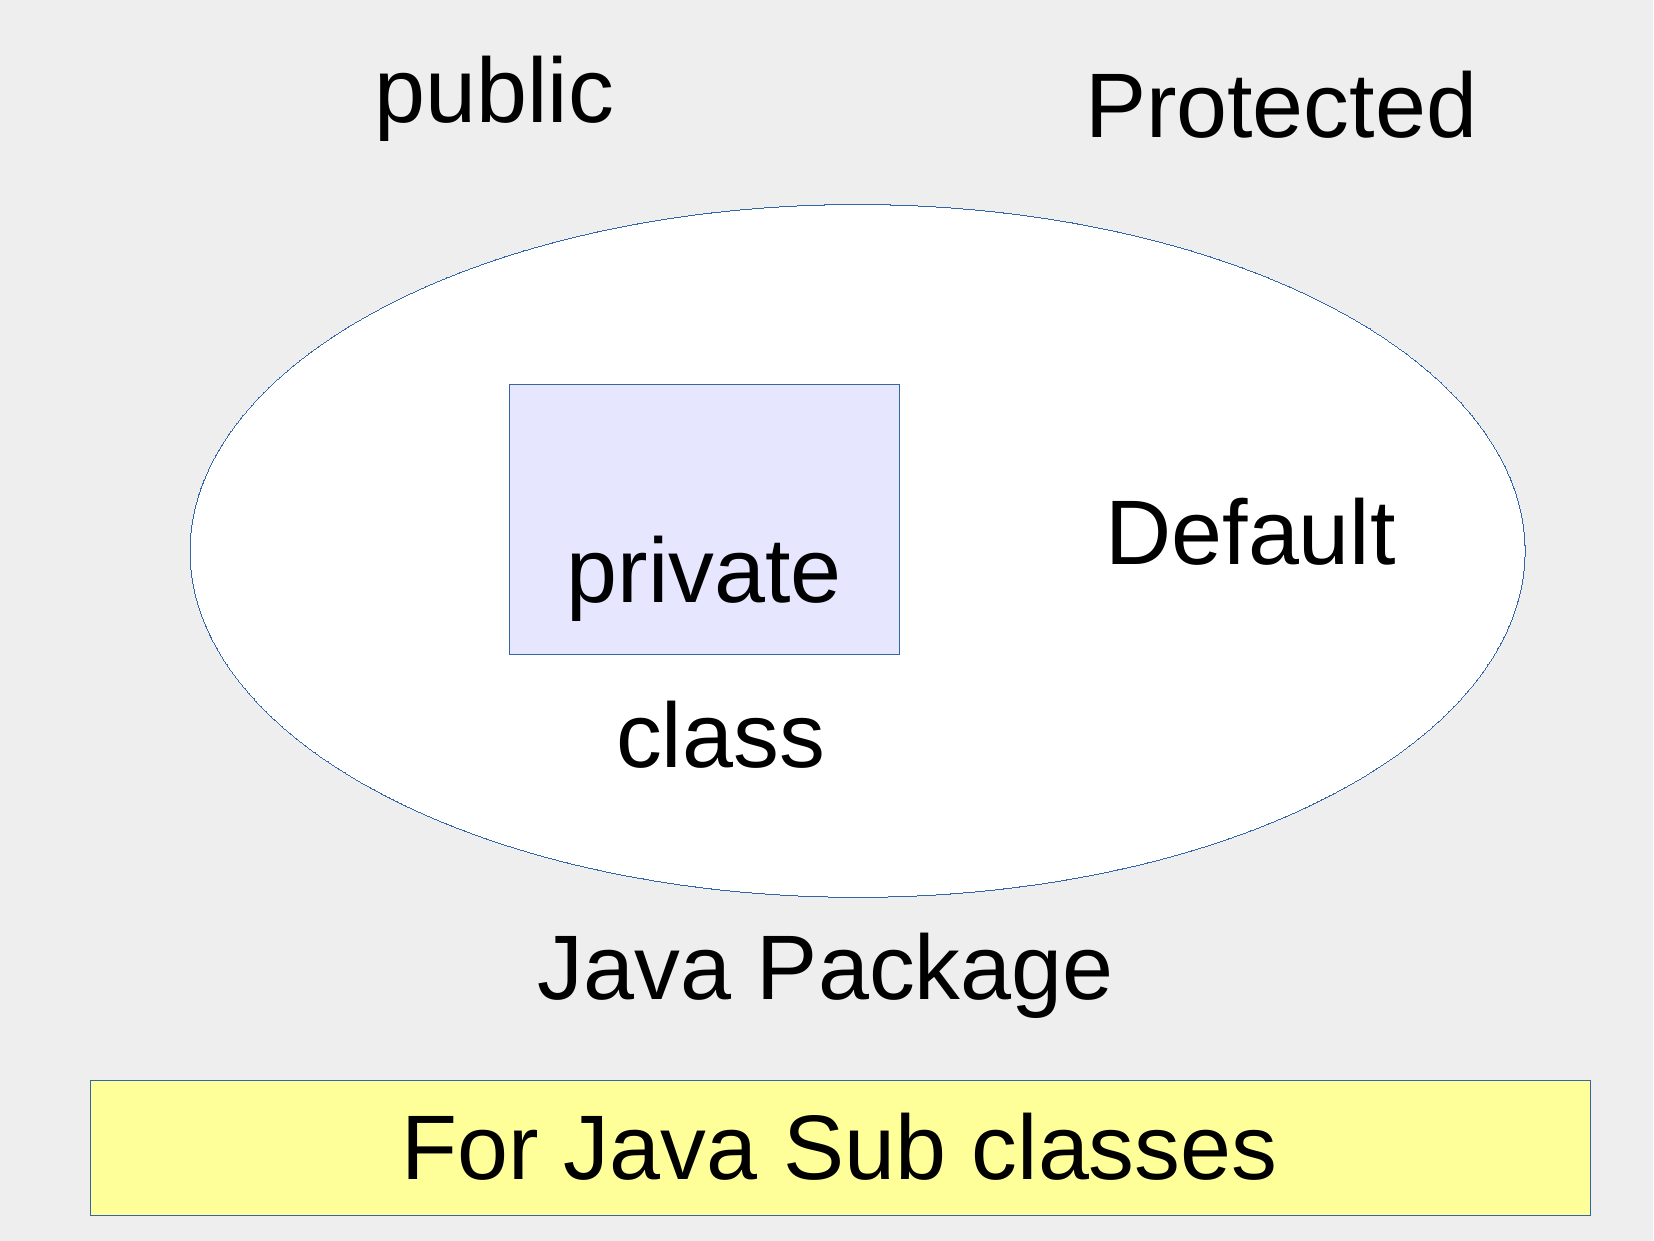

public
Protected
private
Default
class
Java Package
For Java Sub classes